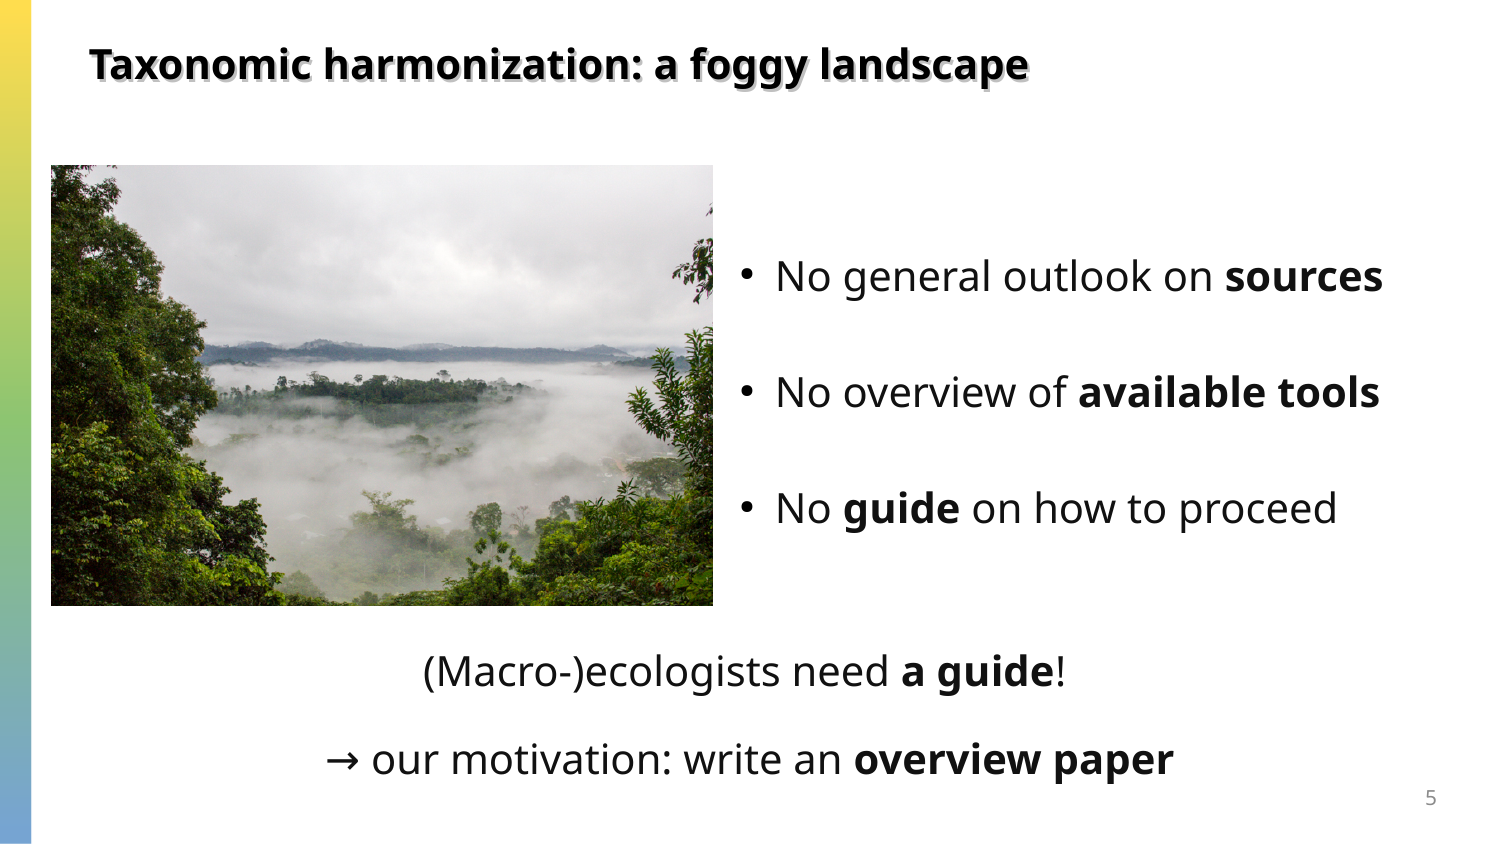

# Taxonomic harmonization: a foggy landscape
No general outlook on sources
No overview of available tools
No guide on how to proceed
(Macro-)ecologists need a guide!
→ our motivation: write an overview paper